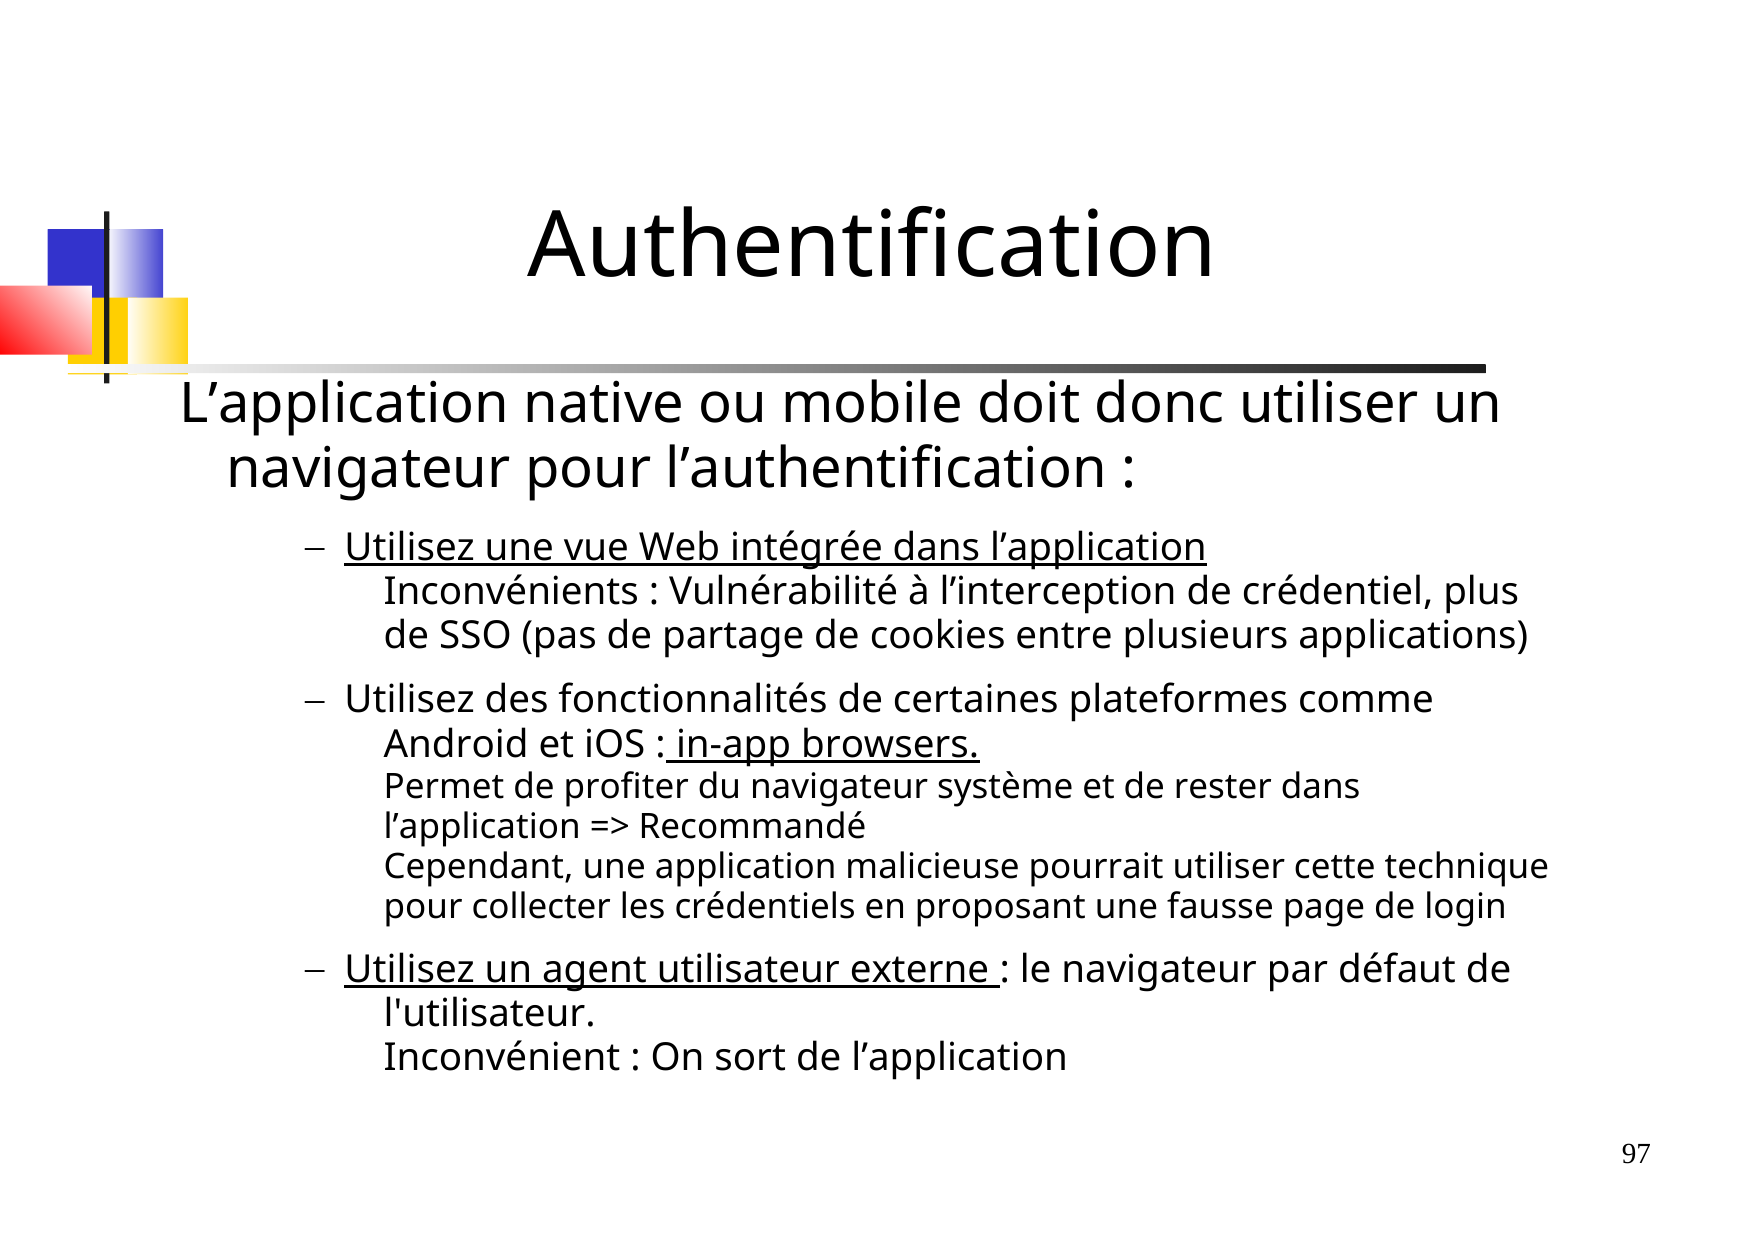

# Authentification
L’application native ou mobile doit donc utiliser un navigateur pour l’authentification :
Utilisez une vue Web intégrée dans l’application
Inconvénients : Vulnérabilité à l’interception de crédentiel, plus de SSO (pas de partage de cookies entre plusieurs applications)
Utilisez des fonctionnalités de certaines plateformes comme Android et iOS : in-app browsers.
Permet de profiter du navigateur système et de rester dans l’application => Recommandé
Cependant, une application malicieuse pourrait utiliser cette technique pour collecter les crédentiels en proposant une fausse page de login
Utilisez un agent utilisateur externe : le navigateur par défaut de l'utilisateur.
Inconvénient : On sort de l’application